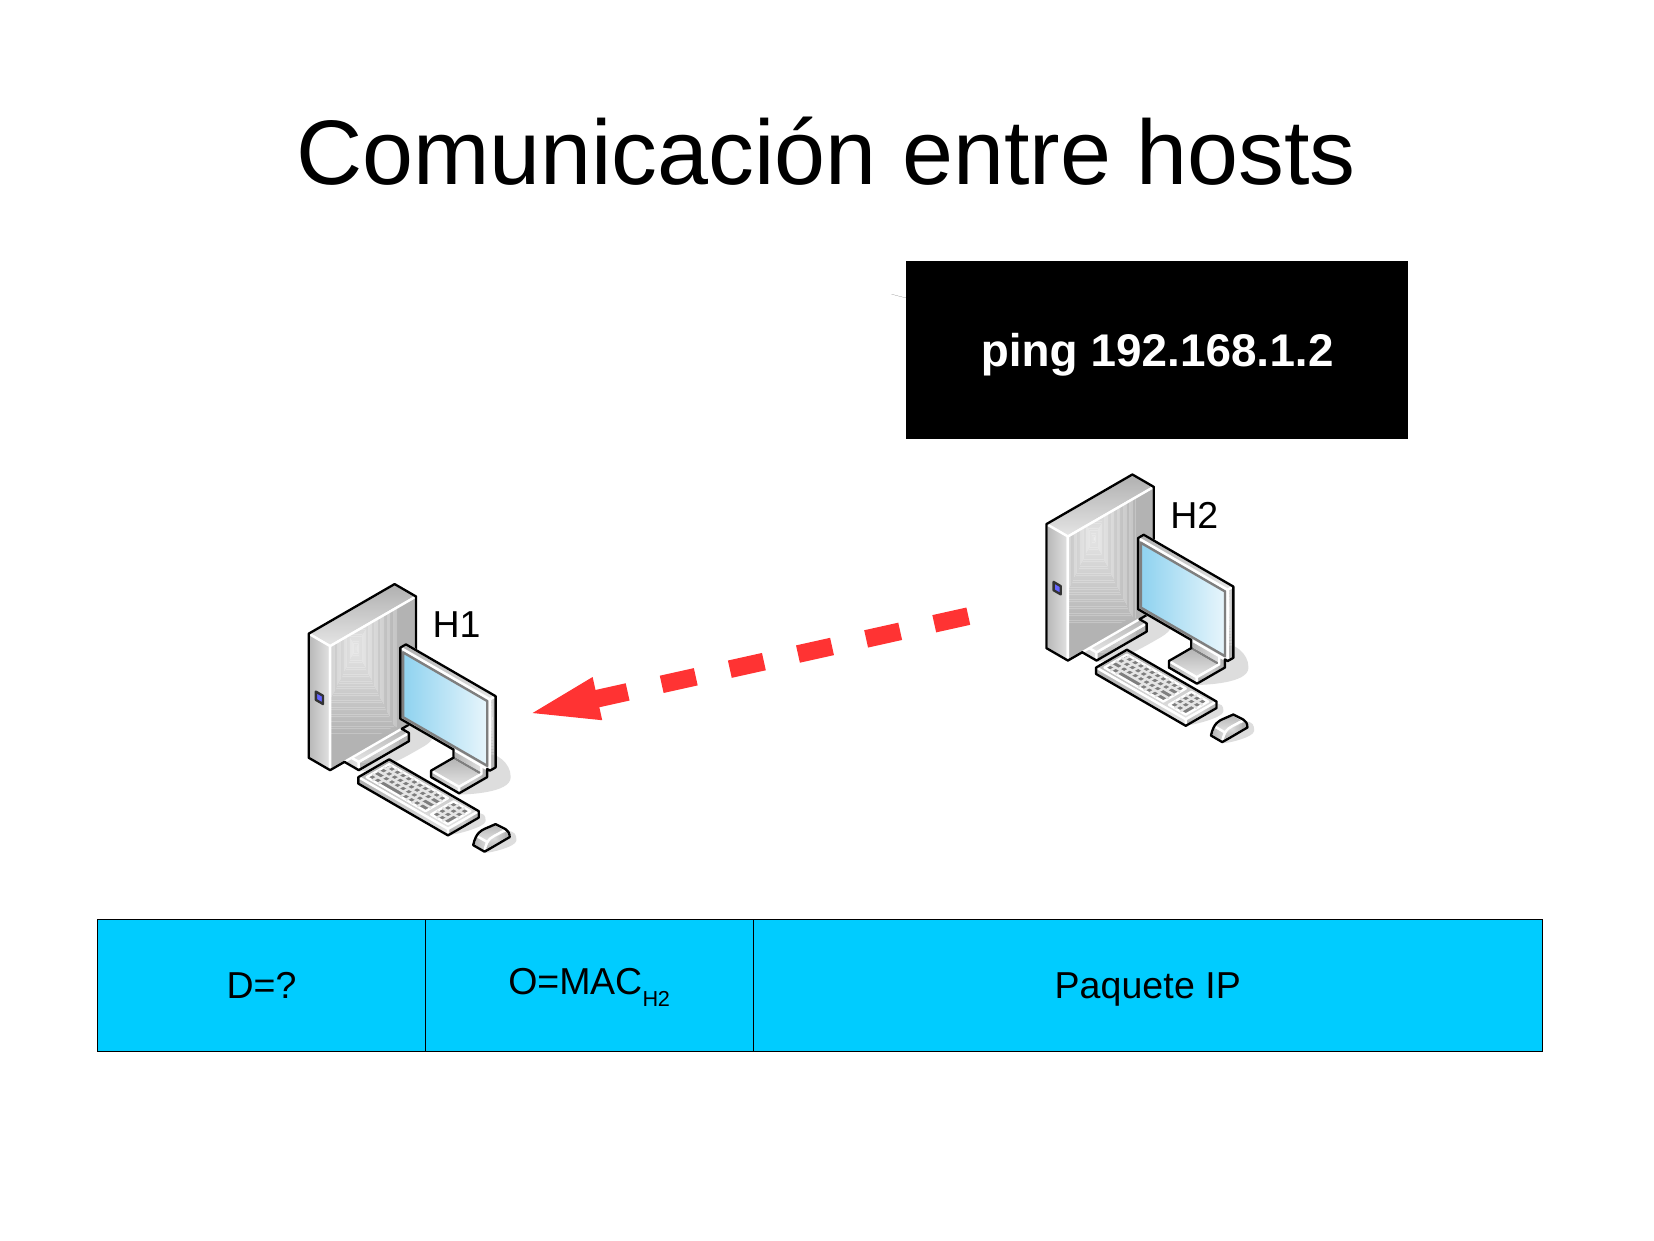

# Comunicación entre hosts
ping 192.168.1.2
H2
H1
D=?
O=MACH2
Paquete IP